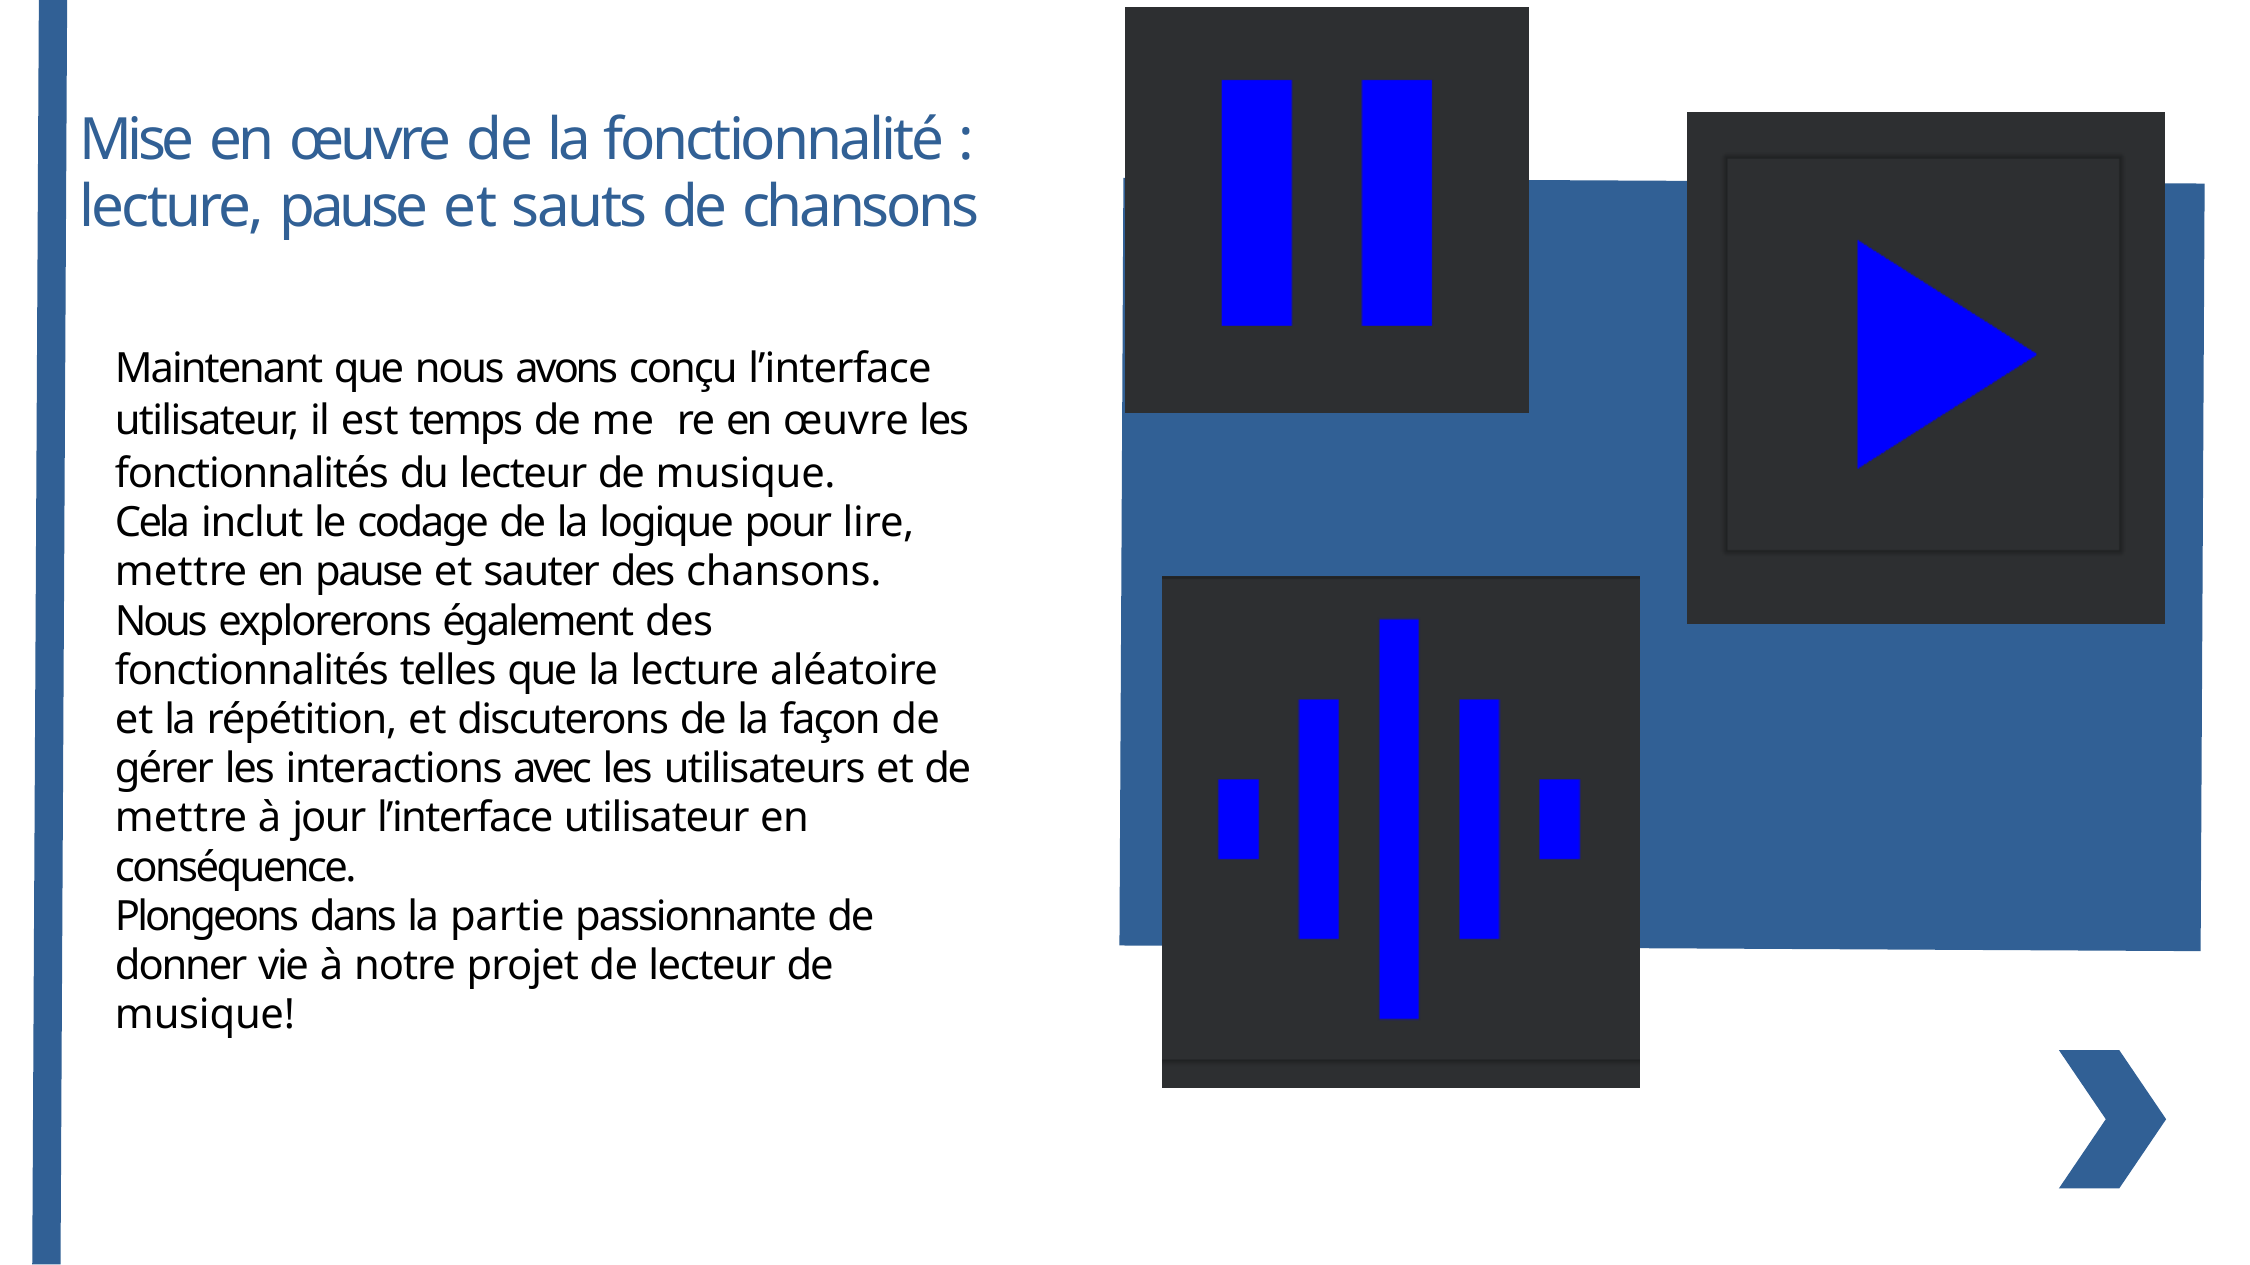

# Mise en œuvre de la fonctionnalité :
lecture, pause et sauts de chansons
Maintenant que nous avons conçu l’interface utilisateur, il est temps de me re en œuvre les fonctionnalités du lecteur de musique.
Cela inclut le codage de la logique pour lire, mettre en pause et sauter des chansons.
Nous explorerons également des fonctionnalités telles que la lecture aléatoire et la répétition, et discuterons de la façon de gérer les interactions avec les utilisateurs et de mettre à jour l’interface utilisateur en conséquence.
Plongeons dans la partie passionnante de donner vie à notre projet de lecteur de musique!